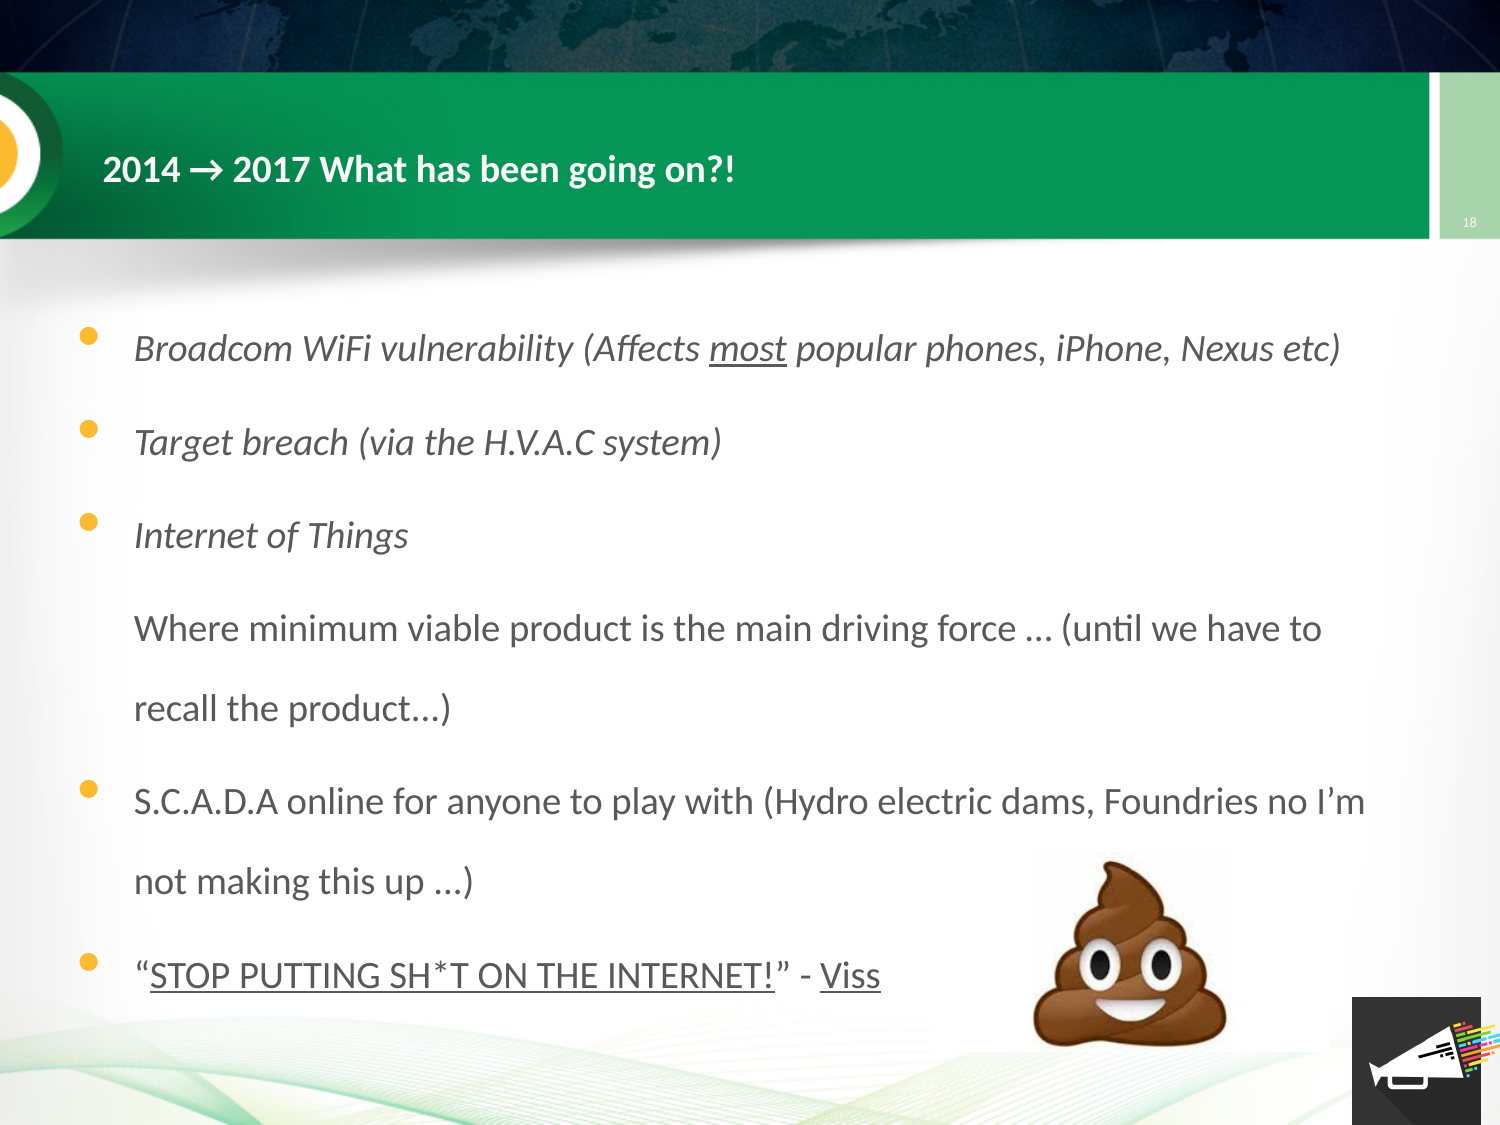

# 2014 → 2017 What has been going on?!
Broadcom WiFi vulnerability (Affects most popular phones, iPhone, Nexus etc)
Target breach (via the H.V.A.C system)
Internet of Things
Where minimum viable product is the main driving force … (until we have to recall the product...)
S.C.A.D.A online for anyone to play with (Hydro electric dams, Foundries no I’m not making this up ...)
“STOP PUTTING SH*T ON THE INTERNET!” - Viss